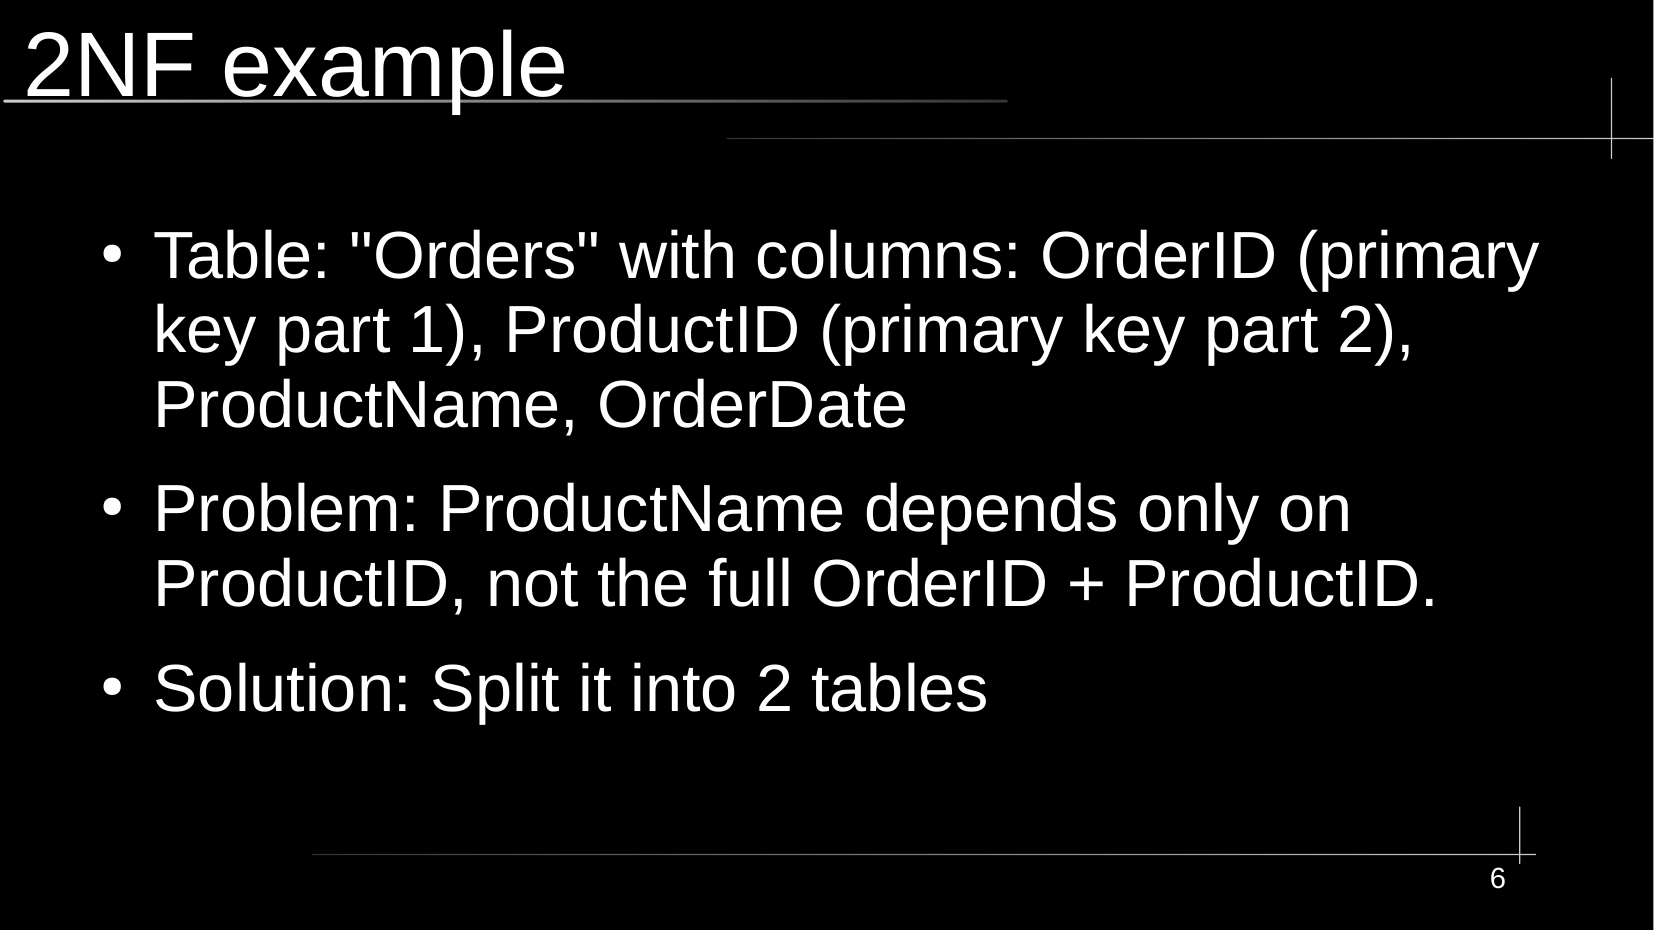

# 2NF example
Table: "Orders" with columns: OrderID (primary key part 1), ProductID (primary key part 2), ProductName, OrderDate
Problem: ProductName depends only on ProductID, not the full OrderID + ProductID.
Solution: Split it into 2 tables
6